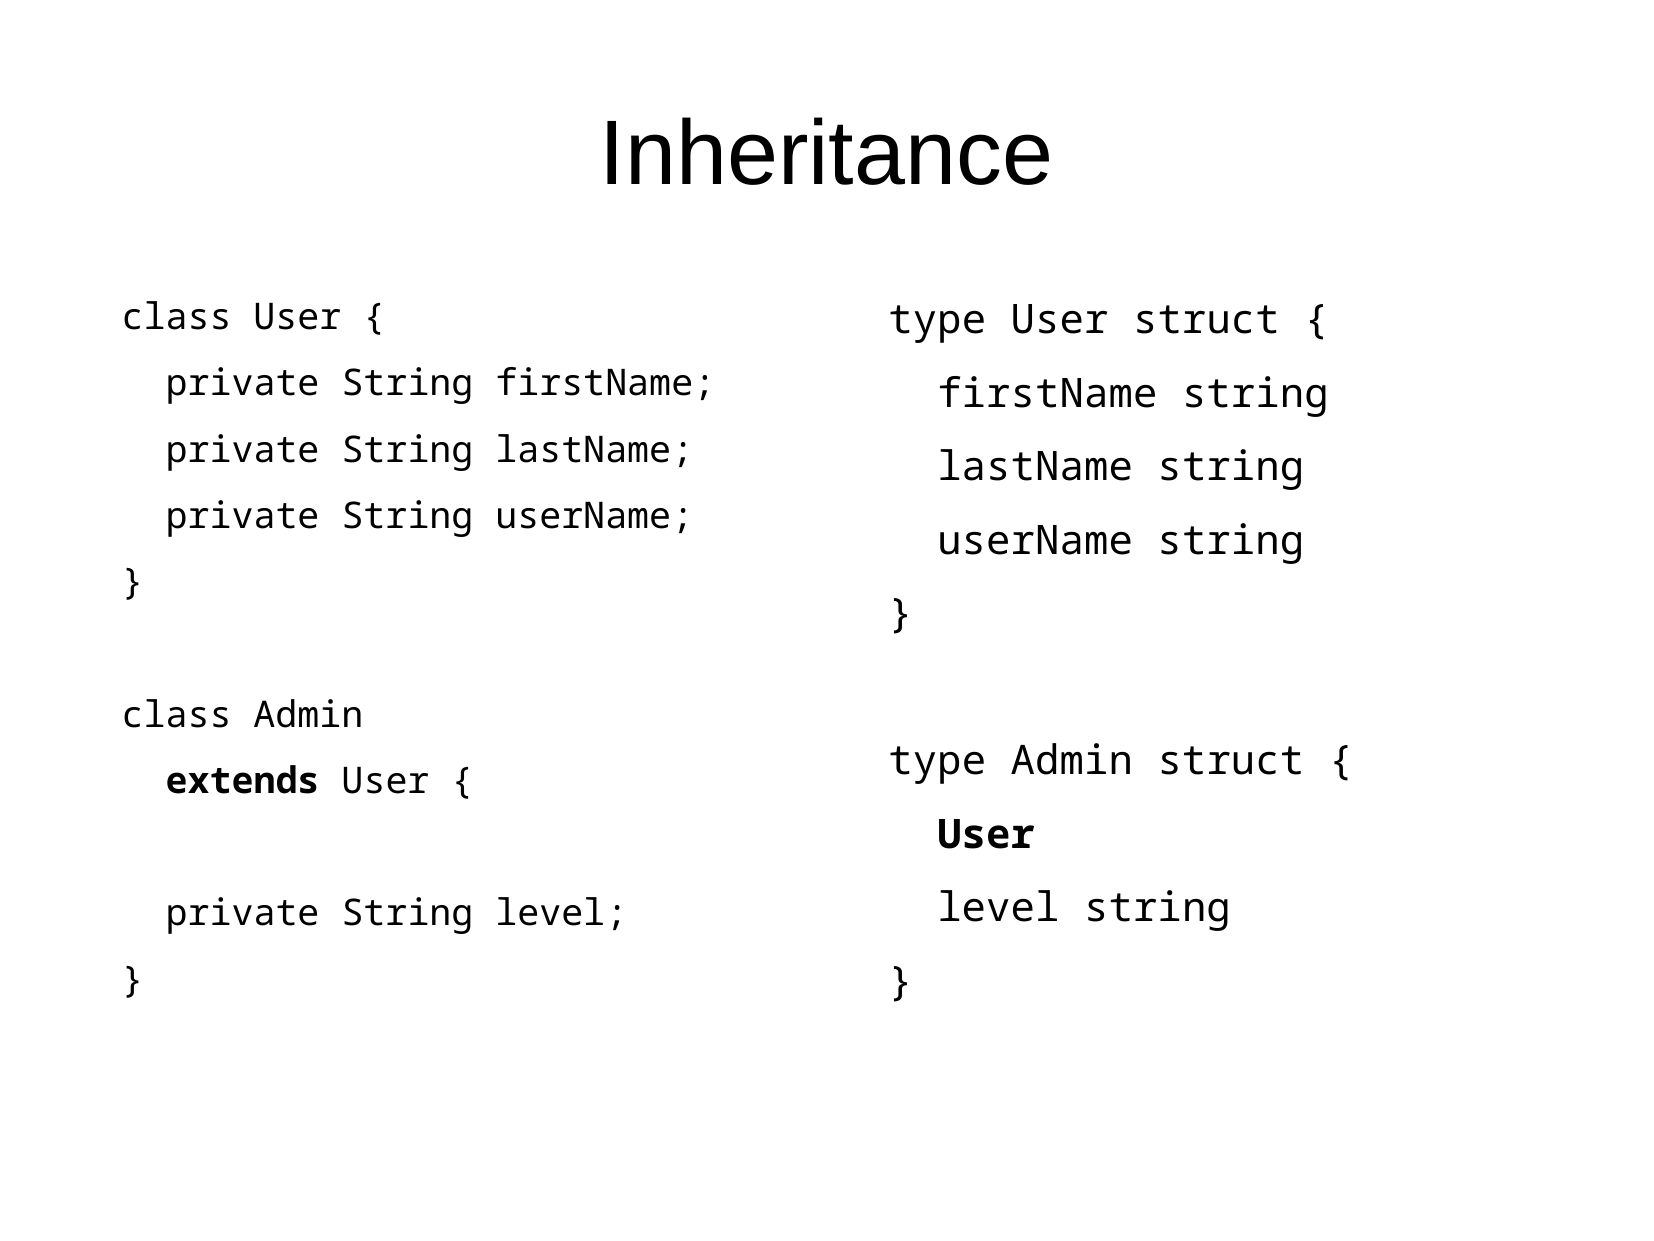

# Inheritance
class User {
 private String firstName;
 private String lastName;
 private String userName;
}
class Admin
 extends User {
 private String level;
}
type User struct {
 firstName string
 lastName string
 userName string
}
type Admin struct {
 User
 level string
}